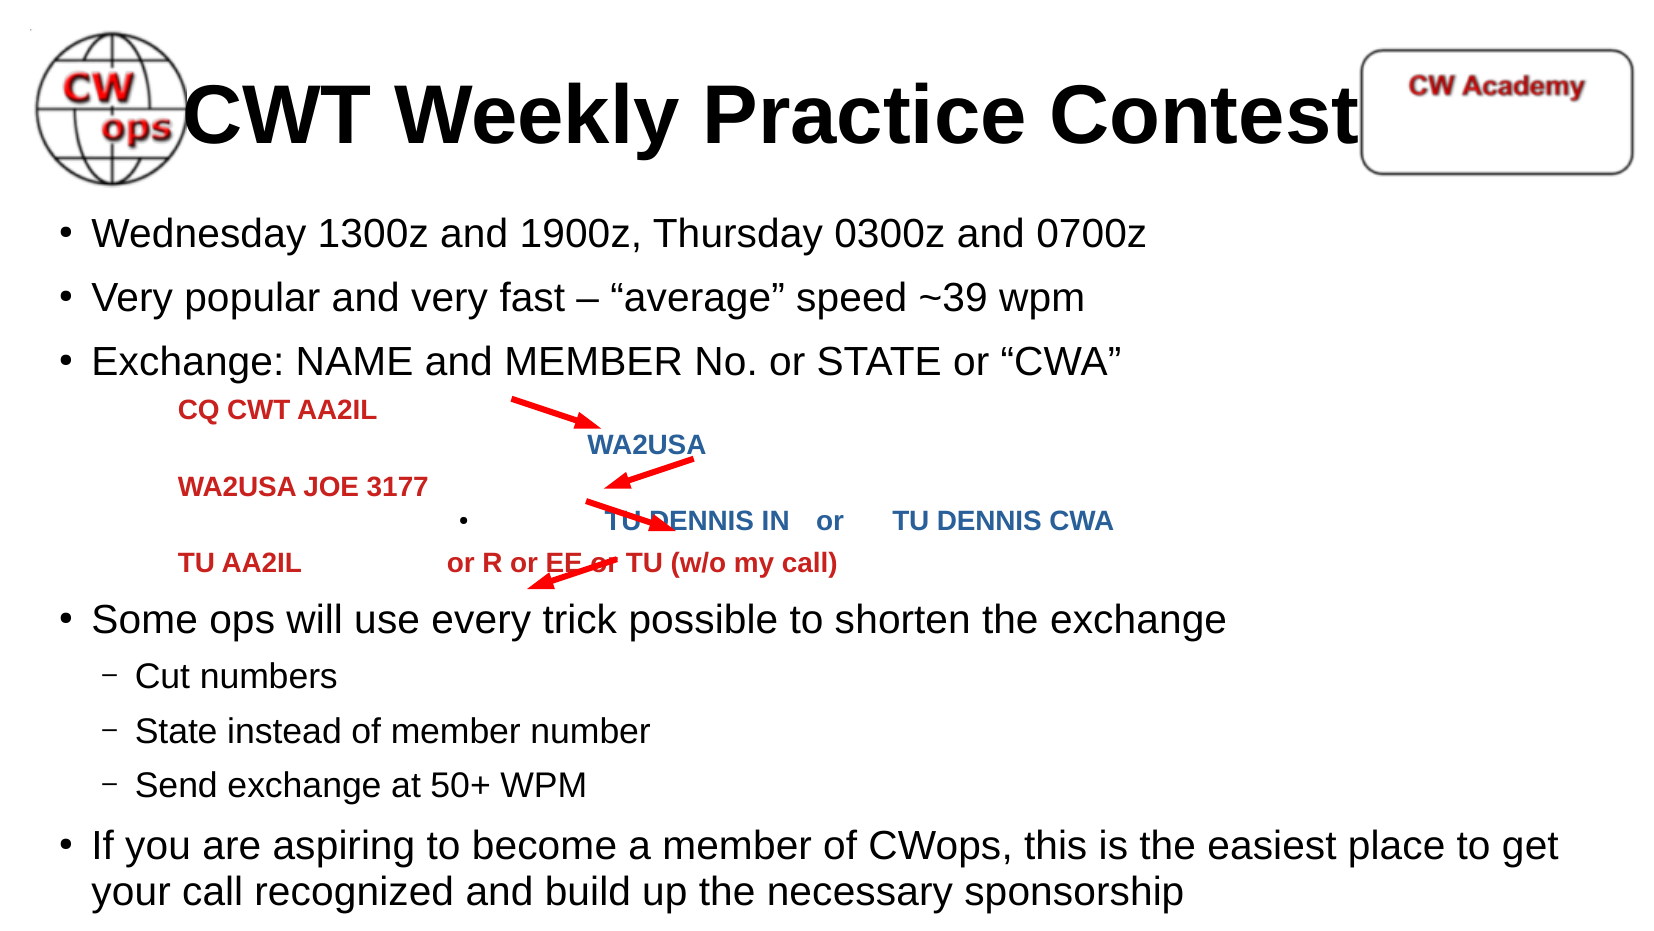

# CWT Weekly Practice Contest
Wednesday 1300z and 1900z, Thursday 0300z and 0700z
Very popular and very fast – “average” speed ~39 wpm
Exchange: NAME and MEMBER No. or STATE or “CWA”
CQ CWT AA2IL
 	 WA2USA
WA2USA JOE 3177
 TU DENNIS IN				 or 	TU DENNIS CWA
TU AA2IL													 or R or EE or TU (w/o my call)
Some ops will use every trick possible to shorten the exchange
Cut numbers
State instead of member number
Send exchange at 50+ WPM
If you are aspiring to become a member of CWops, this is the easiest place to get your call recognized and build up the necessary sponsorship